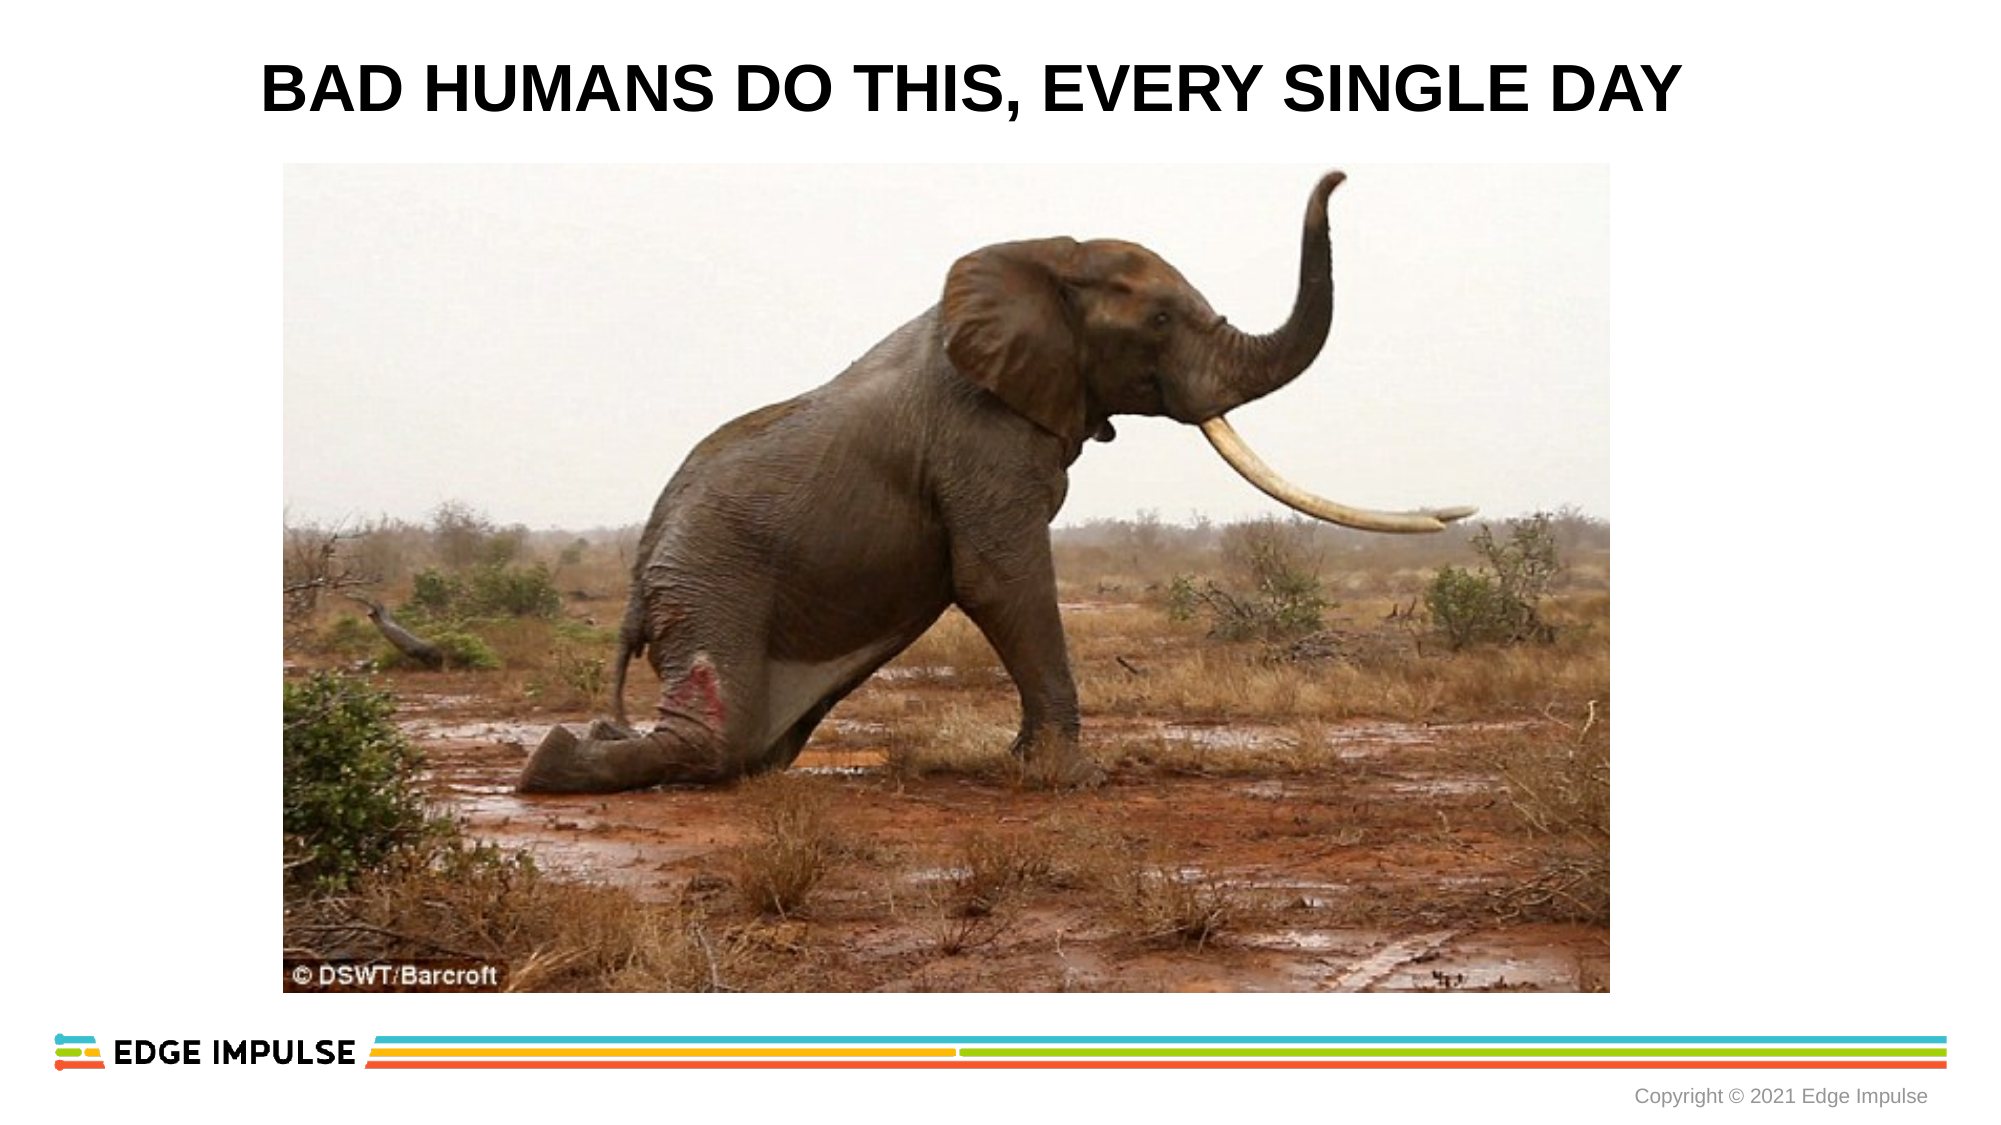

BAD HUMANS DO THIS, EVERY SINGLE DAY